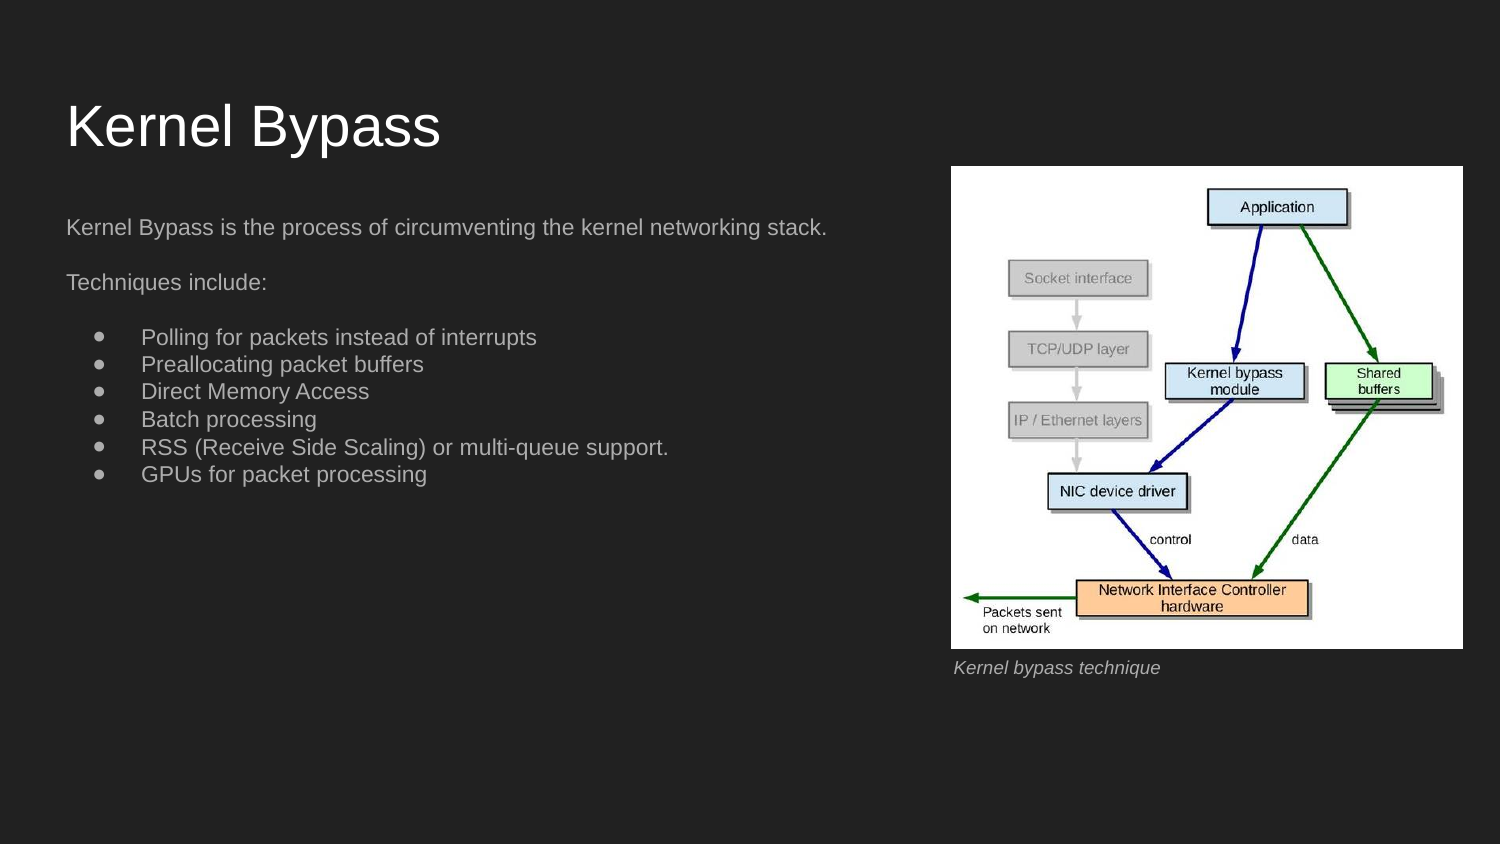

# Kernel Bypass
Kernel Bypass is the process of circumventing the kernel networking stack.
Techniques include:
Polling for packets instead of interrupts
Preallocating packet buffers
Direct Memory Access
Batch processing
RSS (Receive Side Scaling) or multi-queue support.
GPUs for packet processing
Kernel bypass technique